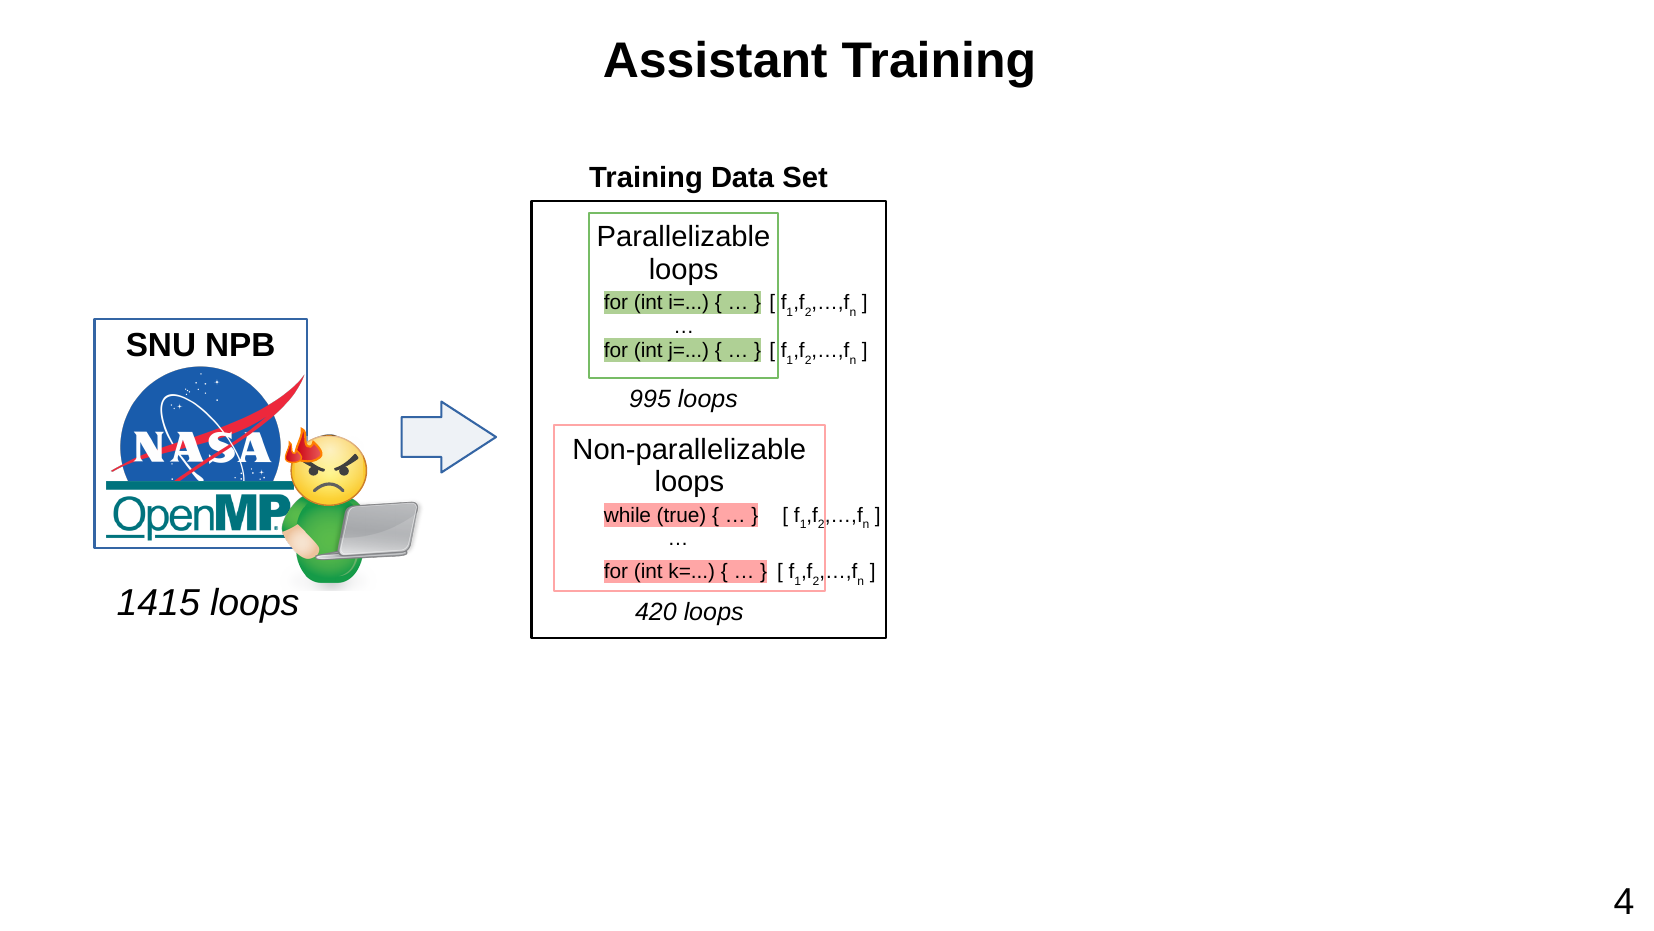

Assistant Training
Training Data Set
Parallelizable loops
[ f1,f2,…,fn ]
for (int i=...) { … }
…
SNU NPB
for (int j=...) { … }
[ f1,f2,…,fn ]
995 loops
Non-parallelizable loops
while (true) { … }
[ f1,f2,…,fn ]
…
for (int k=...) { … }
[ f1,f2,…,fn ]
1415 loops
420 loops
4